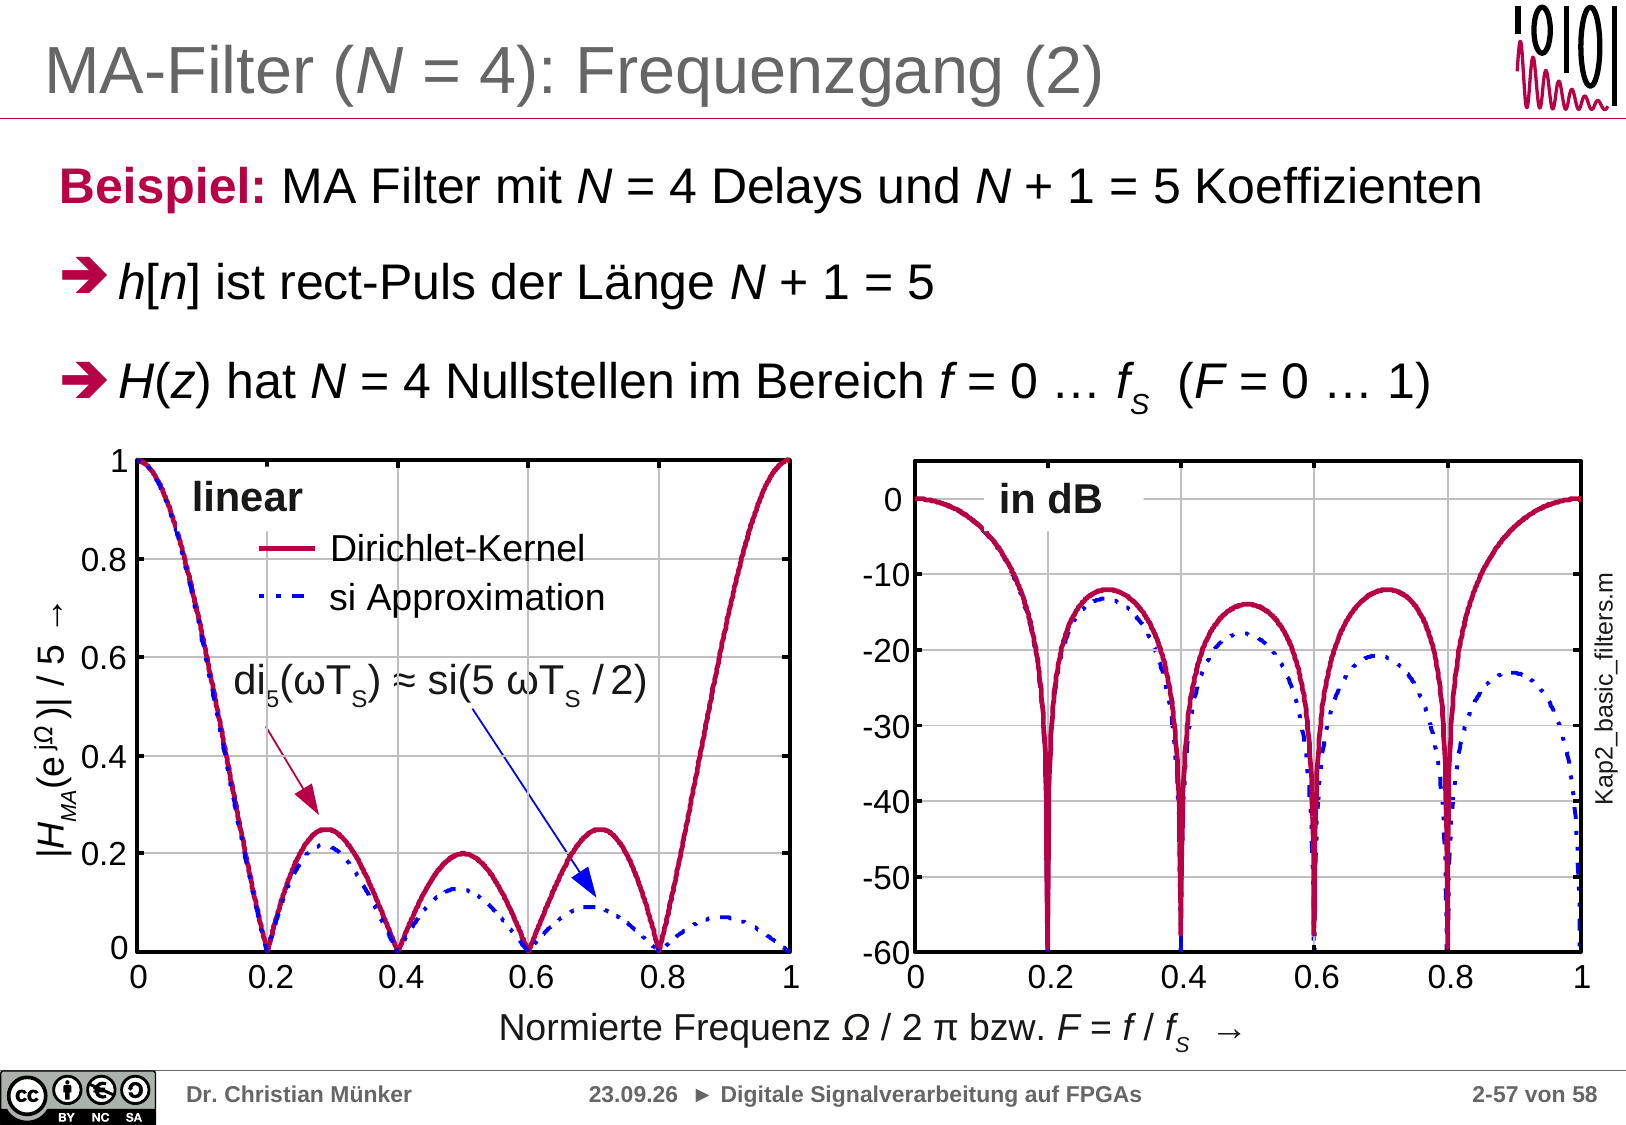

# MA-Filter (N = 4): Frequenzgang (2)
Beispiel: MA Filter mit N = 4 Delays und N + 1 = 5 Koeffizienten
h[n] ist rect-Puls der Länge N + 1 = 5
H(z) hat N = 4 Nullstellen im Bereich f = 0 … fS (F = 0 … 1)
1
linear
Dirichlet-Kernel
0.8
si Approximation
0.6
|HMA(e jΩ )| / 5 →
0.4
0.2
0
0
0.2
0.4
0.6
0.8
1
in dB
0
-10
-20
-30
-40
-50
-60
0
0.2
0.4
0.6
0.8
1
di5(ωTS) ≈ si(5 ωTS / 2)
Kap2_basic_filters.m
Normierte Frequenz Ω / 2 π bzw. F = f / fS →